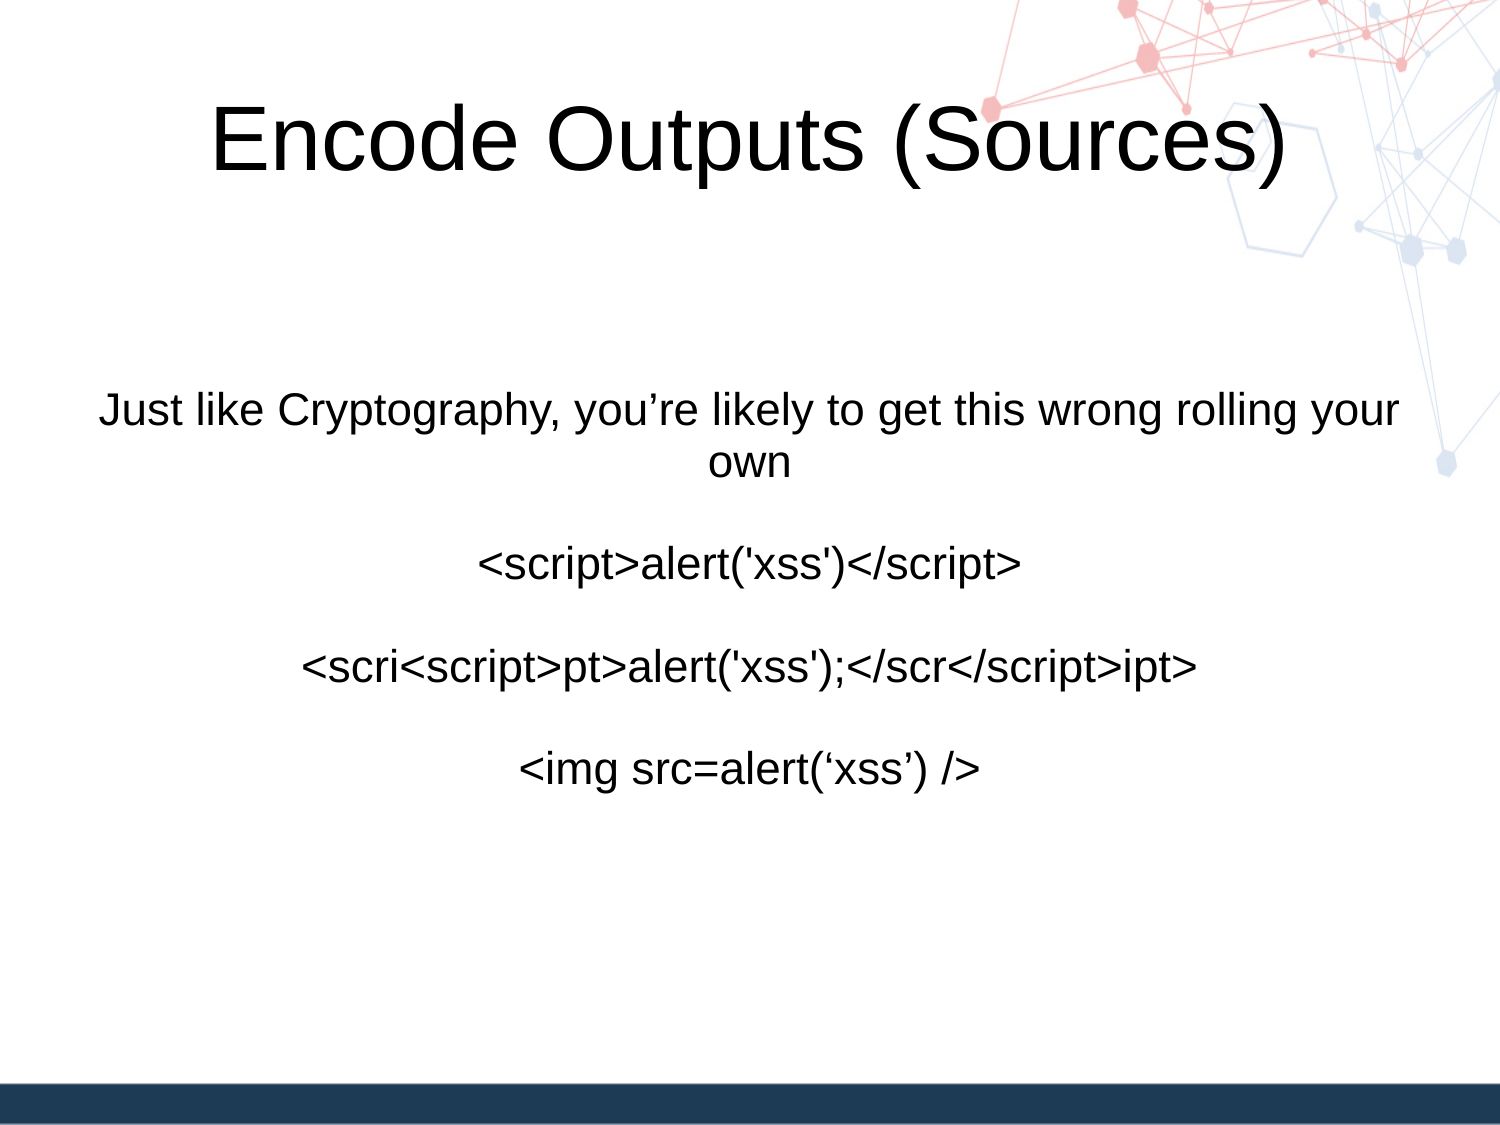

# Encode Outputs (Sources)
Just like Cryptography, you’re likely to get this wrong rolling your own
<script>alert('xss')</script>
<scri<script>pt>alert('xss');</scr</script>ipt>
<img src=alert(‘xss’) />